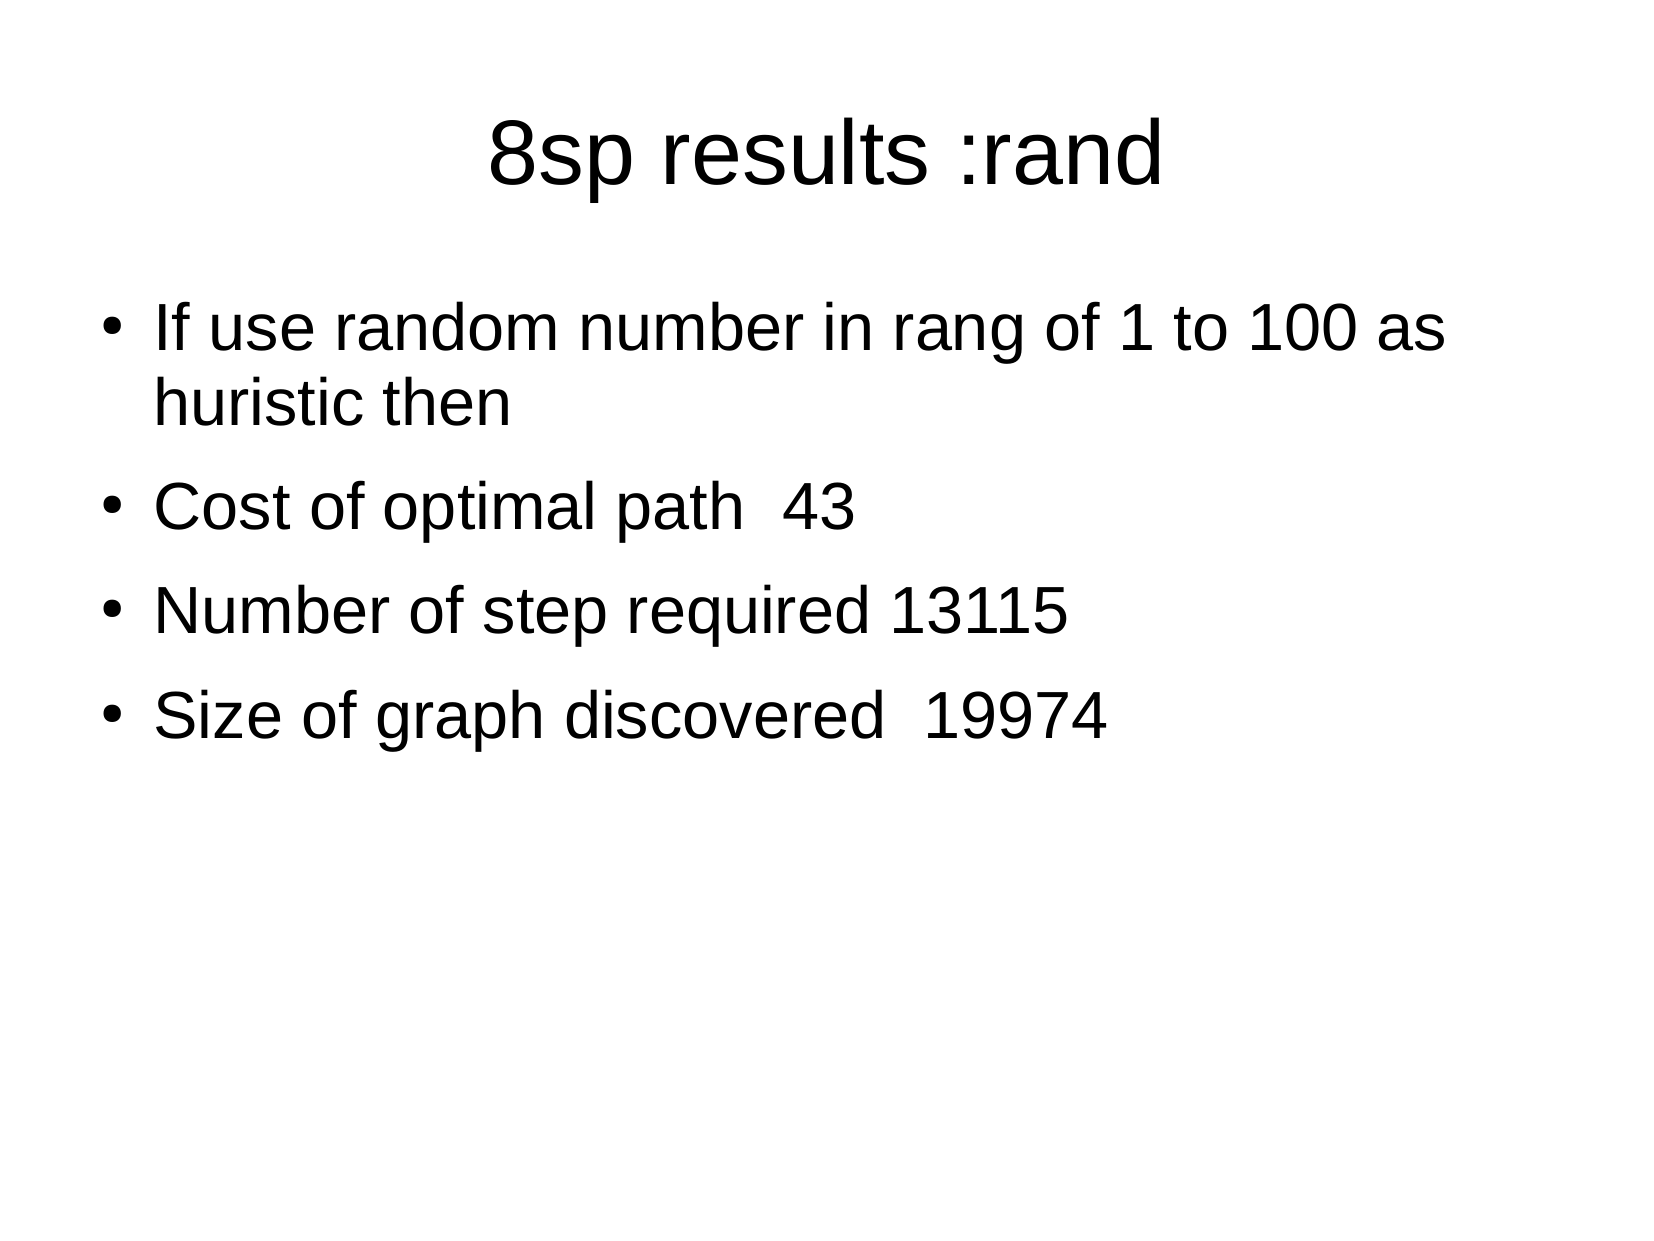

# 8sp results :rand
If use random number in rang of 1 to 100 as huristic then
Cost of optimal path 43
Number of step required 13115
Size of graph discovered 19974